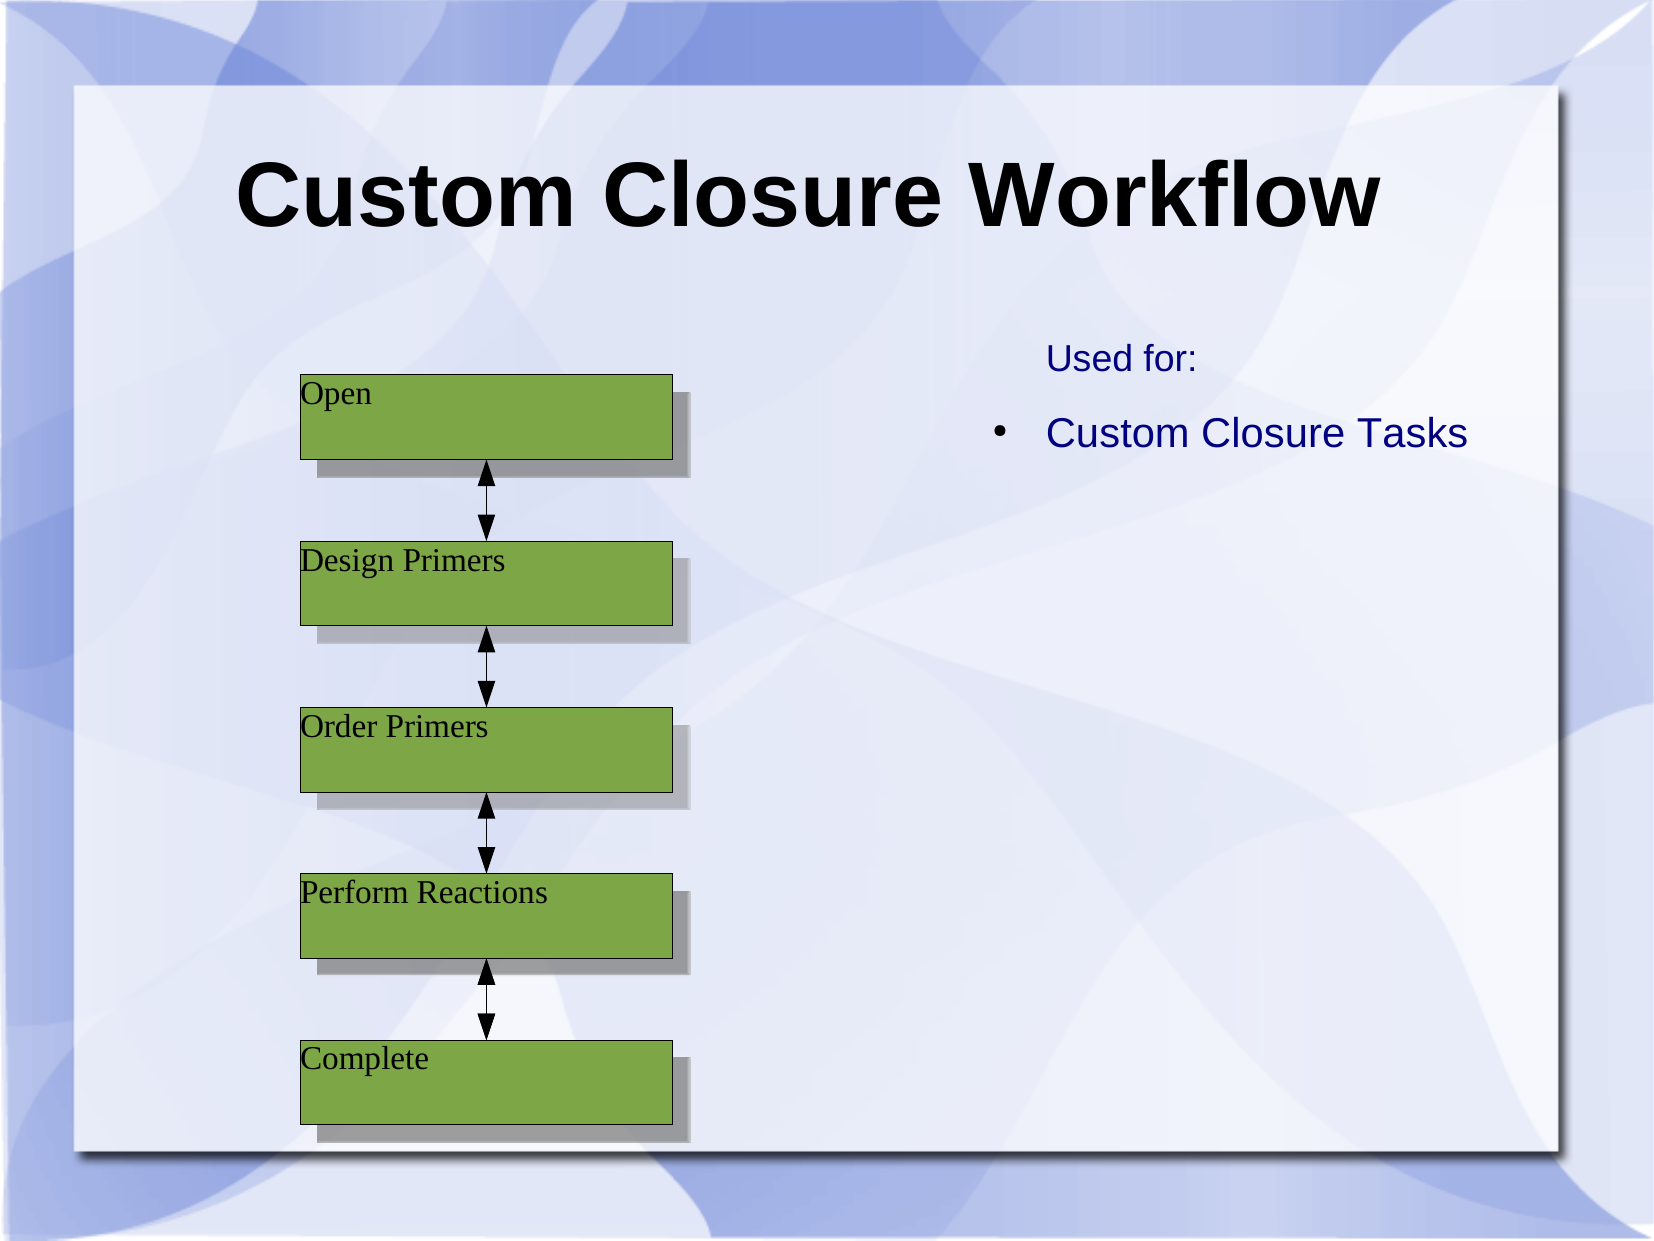

# Custom Closure Workflow
Used for:
Custom Closure Tasks
Open
Open
Design Primers
Order Primers
Perform Reactions
Perform Reactions
Complete
Complete